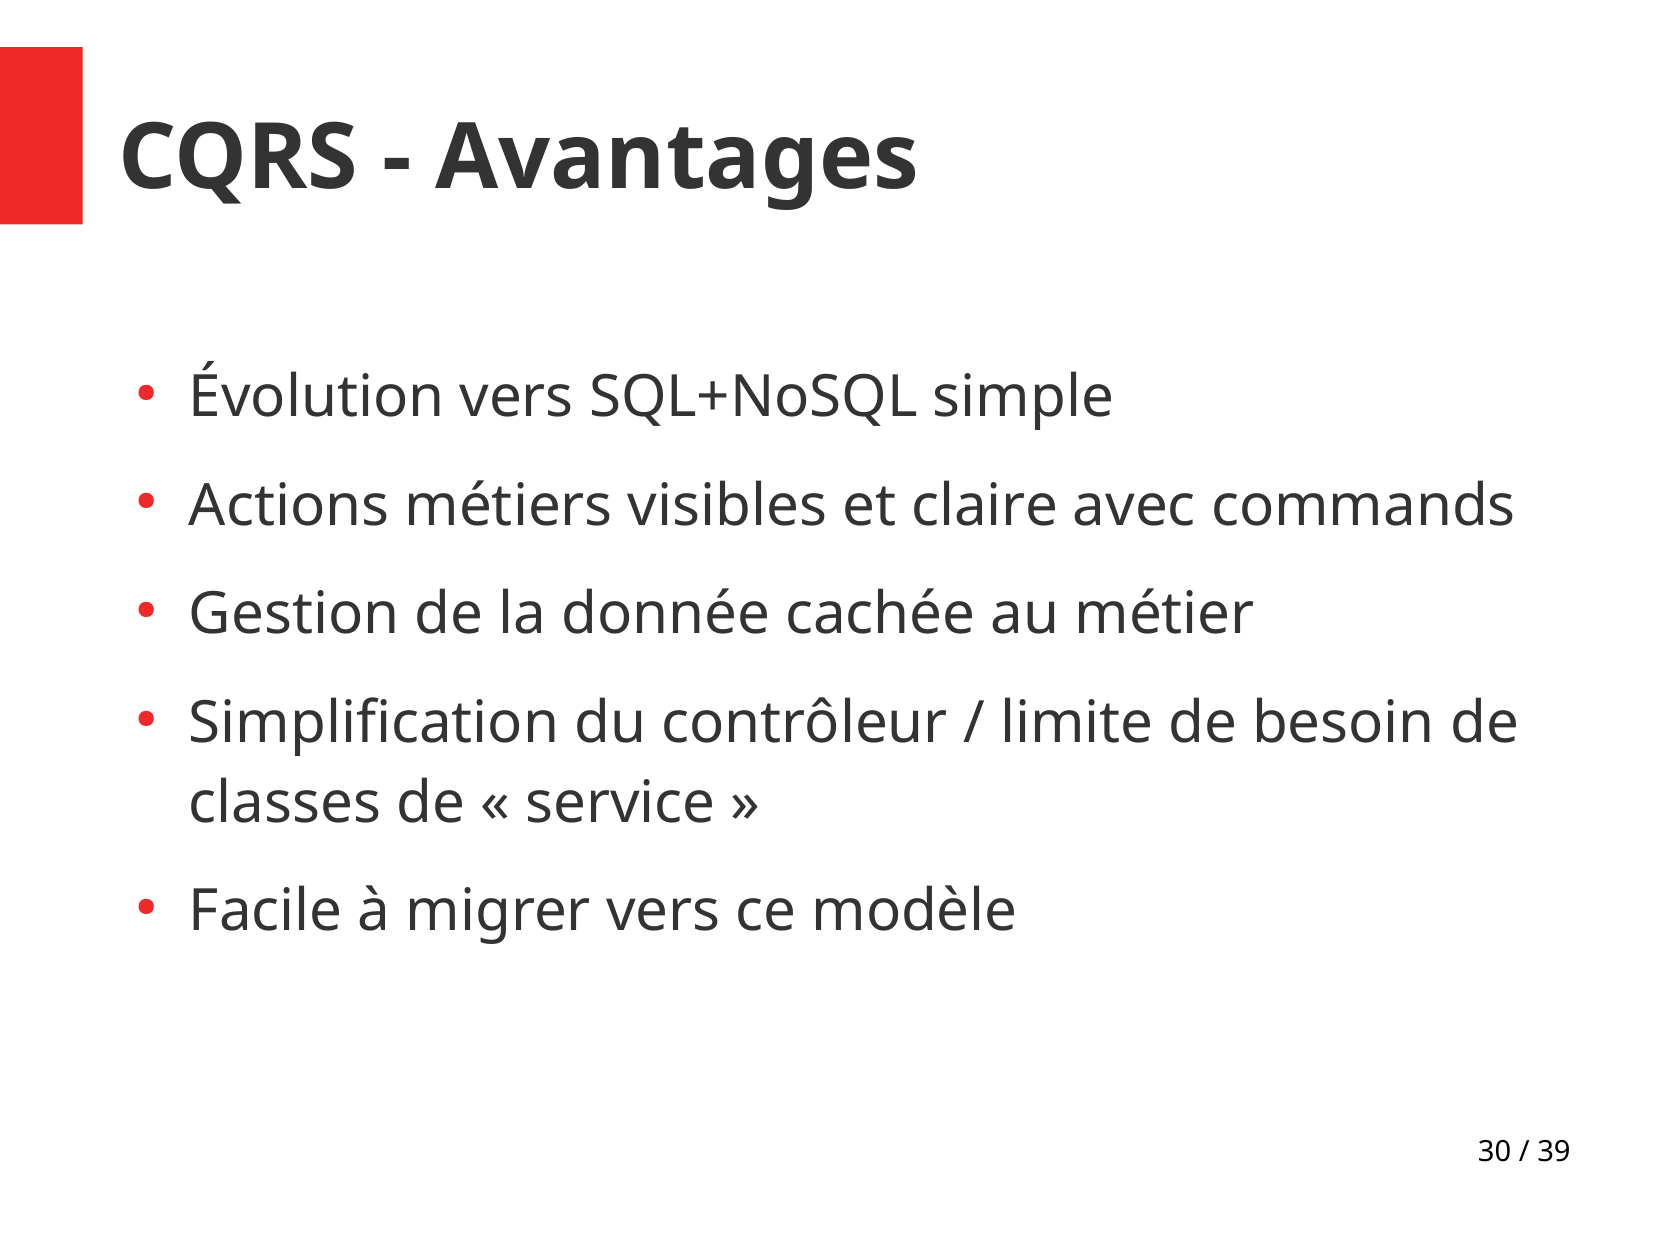

# CQRS - Avantages
Évolution vers SQL+NoSQL simple
Actions métiers visibles et claire avec commands
Gestion de la donnée cachée au métier
Simplification du contrôleur / limite de besoin de classes de « service »
Facile à migrer vers ce modèle
30